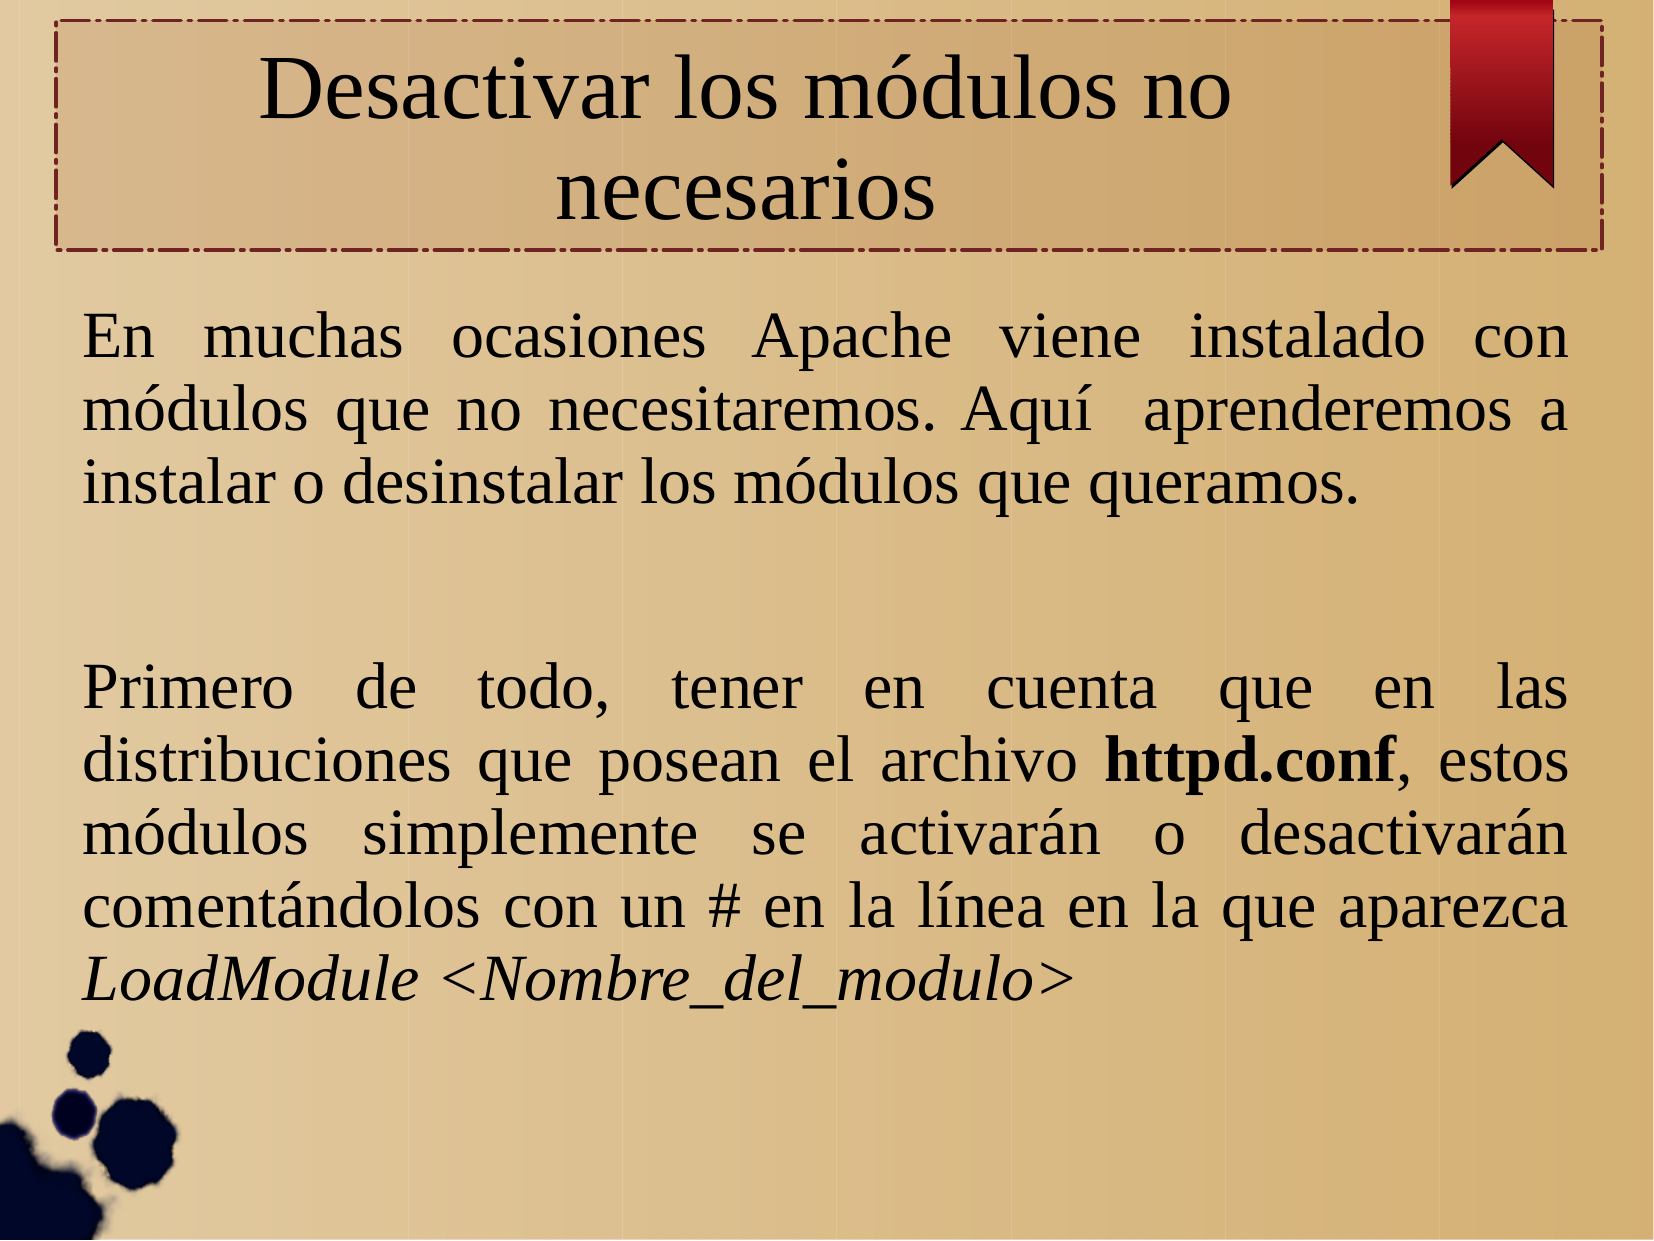

# Desactivar los módulos no necesarios
En muchas ocasiones Apache viene instalado con módulos que no necesitaremos. Aquí aprenderemos a instalar o desinstalar los módulos que queramos.
Primero de todo, tener en cuenta que en las distribuciones que posean el archivo httpd.conf, estos módulos simplemente se activarán o desactivarán comentándolos con un # en la línea en la que aparezca LoadModule <Nombre_del_modulo>